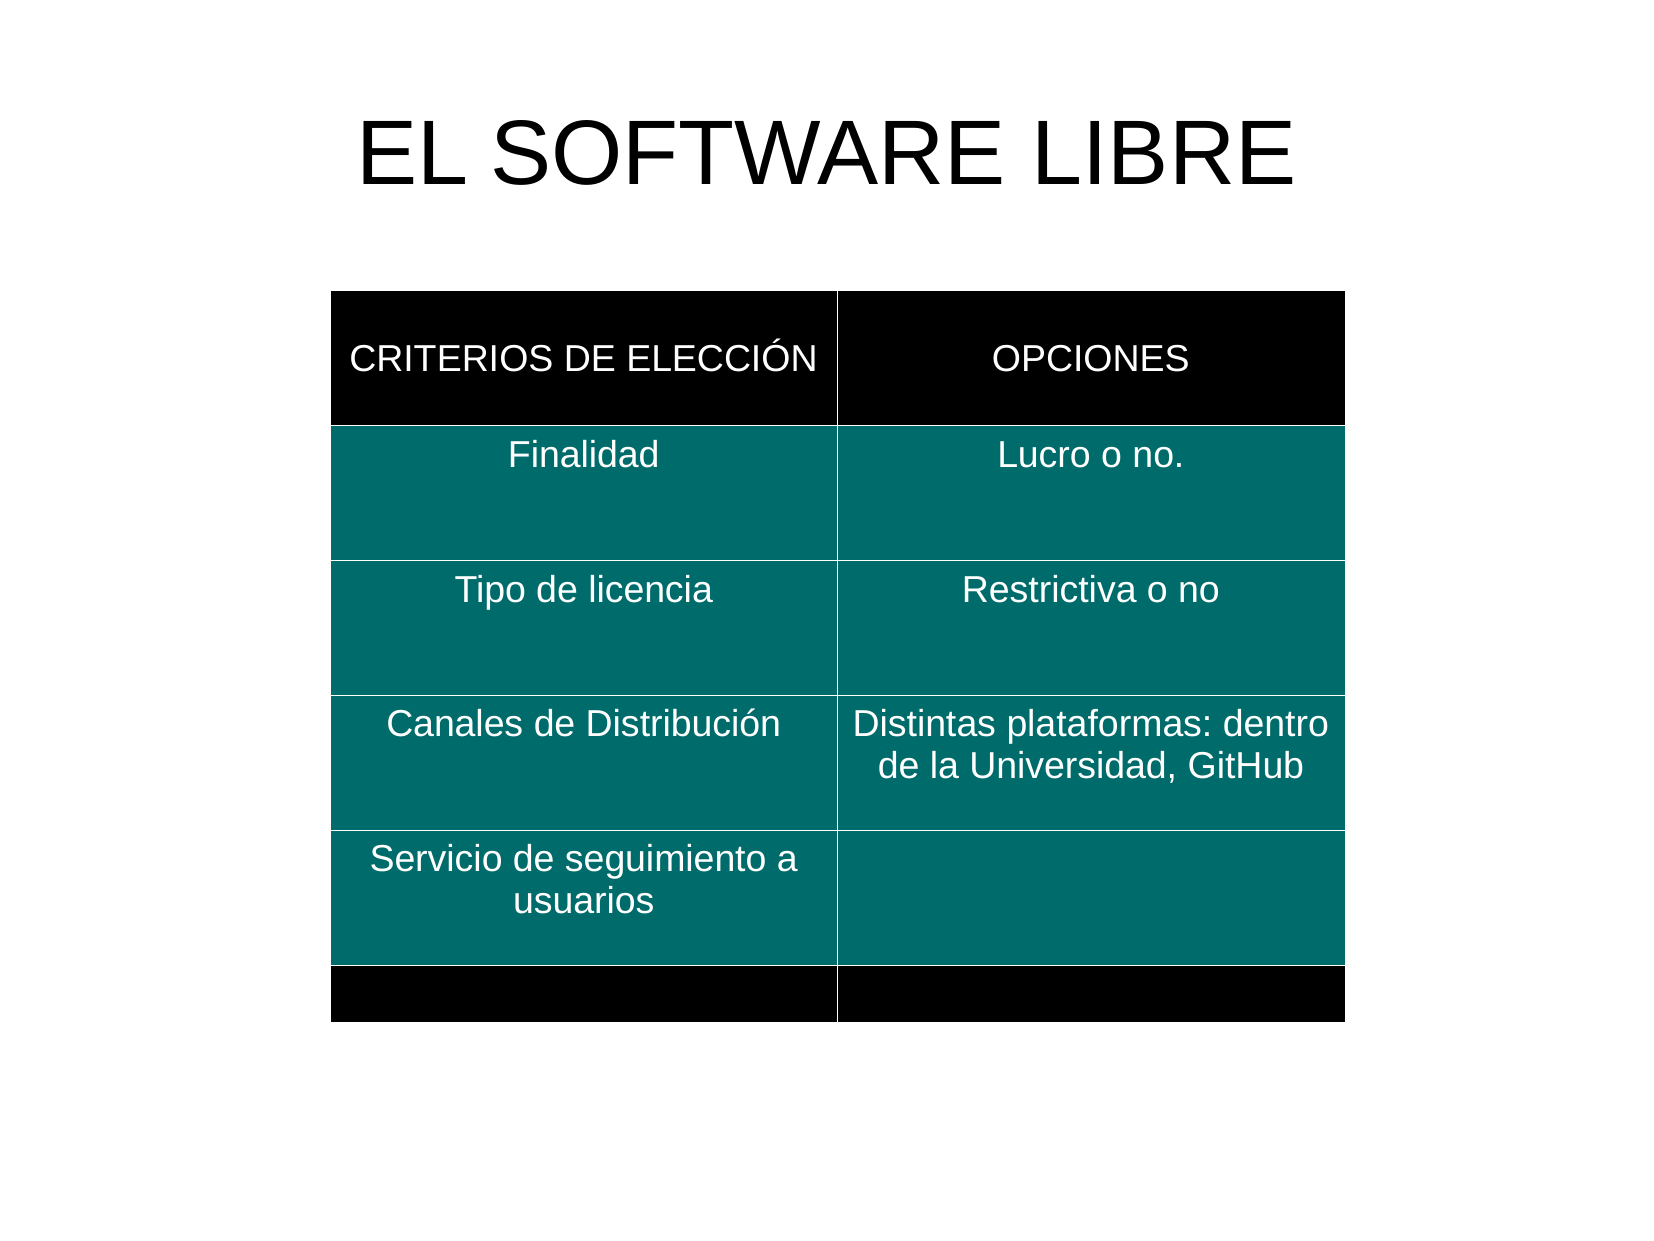

# EL SOFTWARE LIBRE
| CRITERIOS DE ELECCIÓN | OPCIONES |
| --- | --- |
| Finalidad | Lucro o no. |
| Tipo de licencia | Restrictiva o no |
| Canales de Distribución | Distintas plataformas: dentro de la Universidad, GitHub |
| Servicio de seguimiento a usuarios | |
| | |